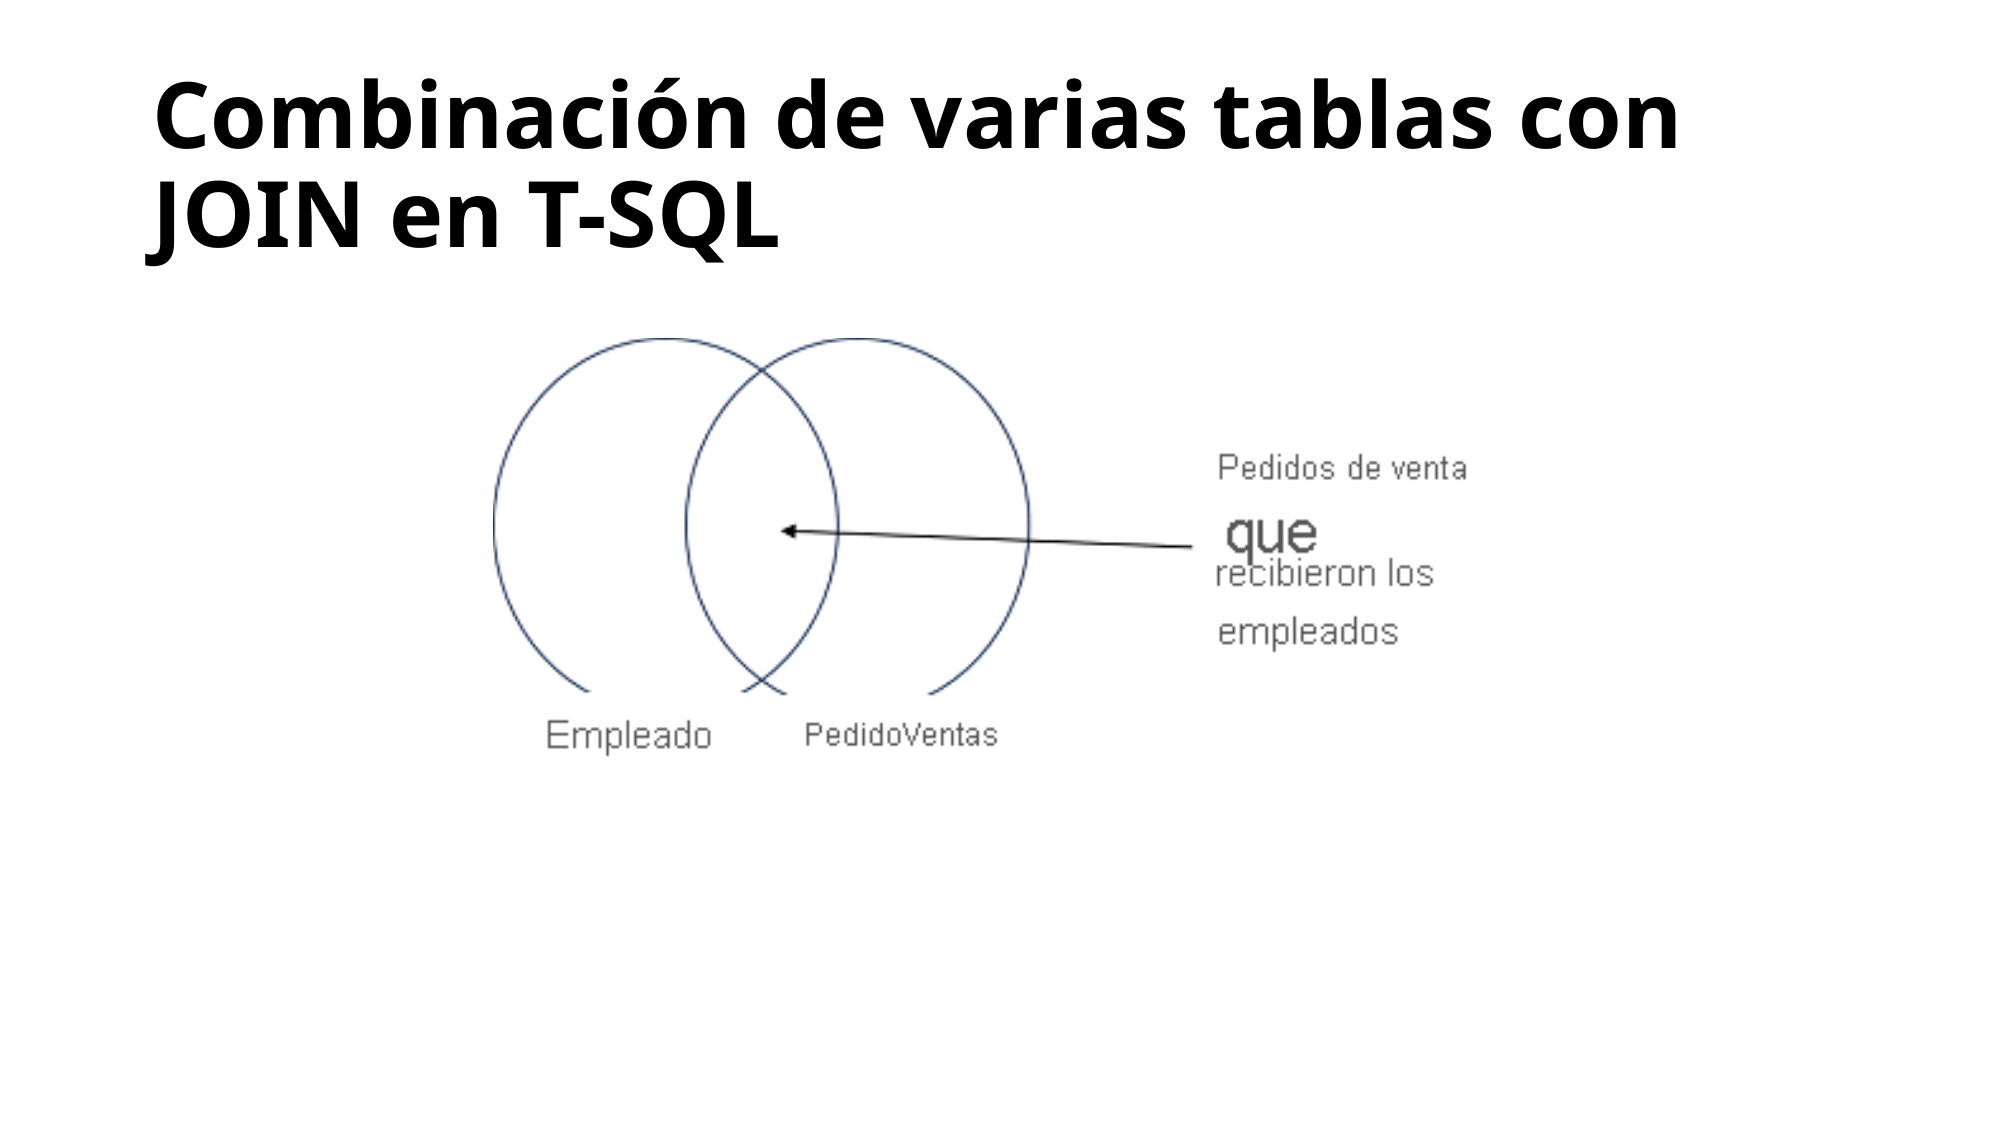

# Combinación de varias tablas con JOIN en T-SQL